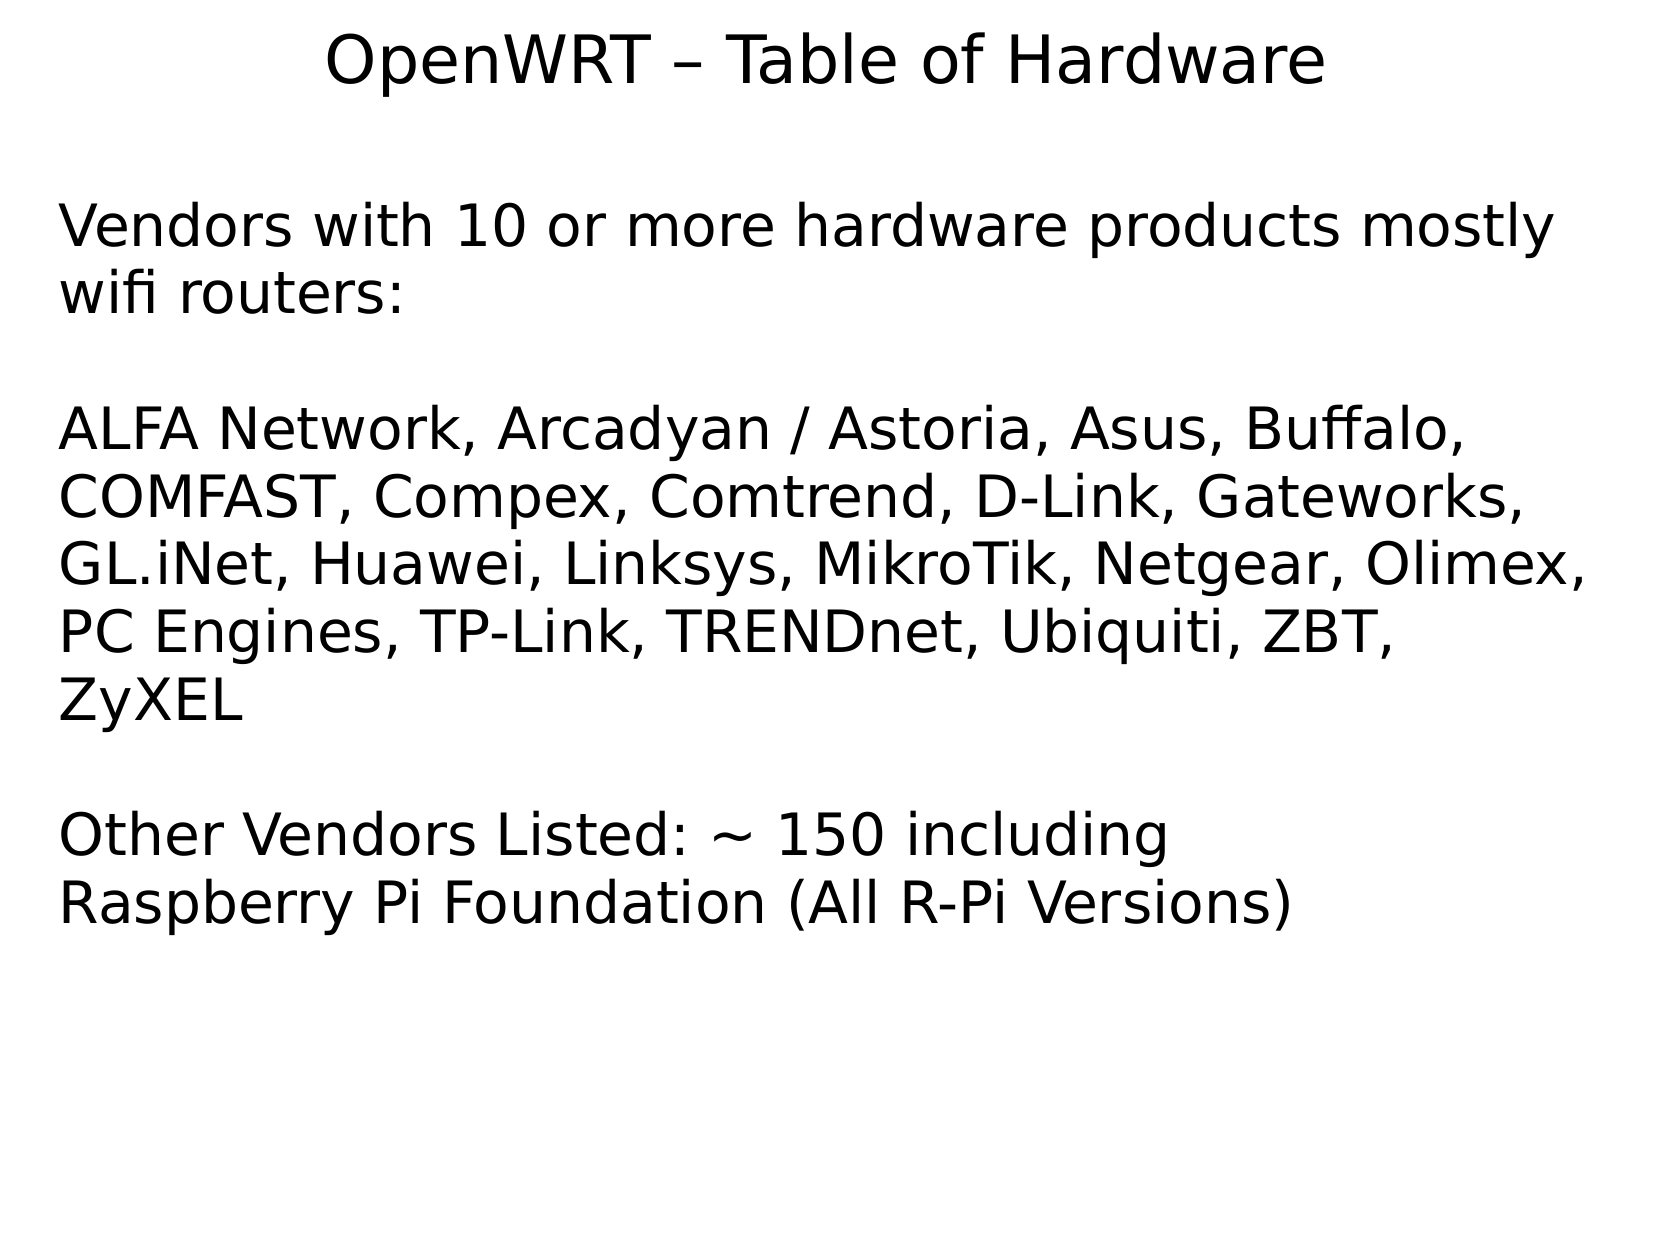

# OpenWRT – Table of Hardware
Vendors with 10 or more hardware products mostly wifi routers:
ALFA Network, Arcadyan / Astoria, Asus, Buffalo, COMFAST, Compex, Comtrend, D-Link, Gateworks, GL.iNet, Huawei, Linksys, MikroTik, Netgear, Olimex, PC Engines, TP-Link, TRENDnet, Ubiquiti, ZBT, ZyXEL
Other Vendors Listed: ~ 150 including
Raspberry Pi Foundation (All R-Pi Versions)